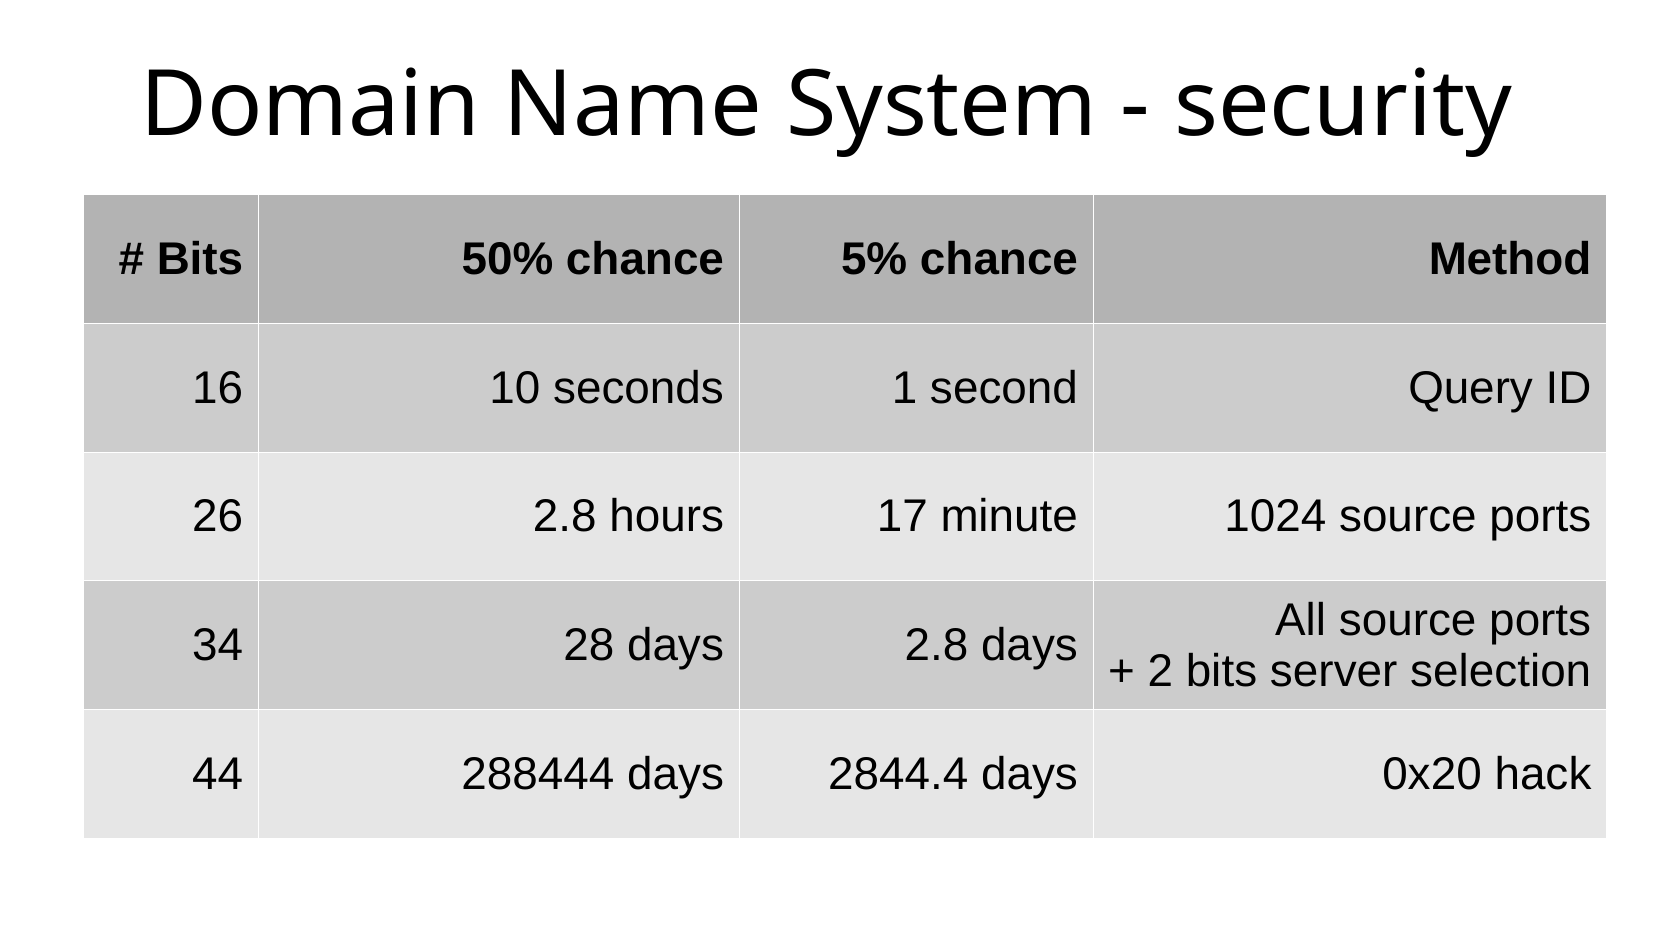

# Domain Name System - security
| # Bits | 50% chance | 5% chance | Method |
| --- | --- | --- | --- |
| 16 | 10 seconds | 1 second | Query ID |
| 26 | 2.8 hours | 17 minute | 1024 source ports |
| 34 | 28 days | 2.8 days | All source ports + 2 bits server selection |
| 44 | 288444 days | 2844.4 days | 0x20 hack |